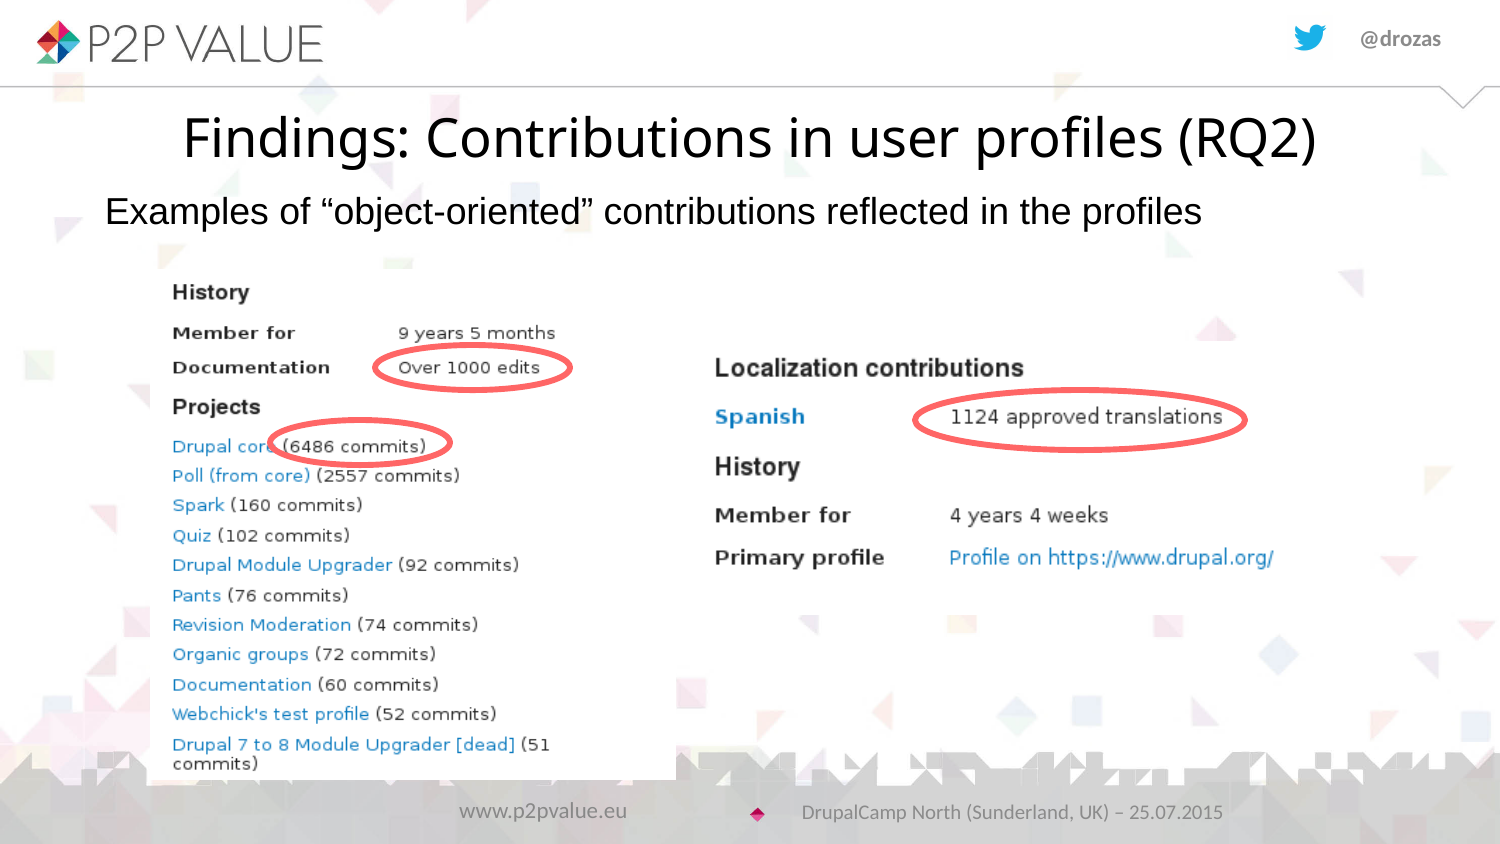

@drozas
# Findings: Contributions in user profiles (RQ2)
Examples of “object-oriented” contributions reflected in the profiles
DrupalCamp North (Sunderland, UK) – 25.07.2015
www.p2pvalue.eu